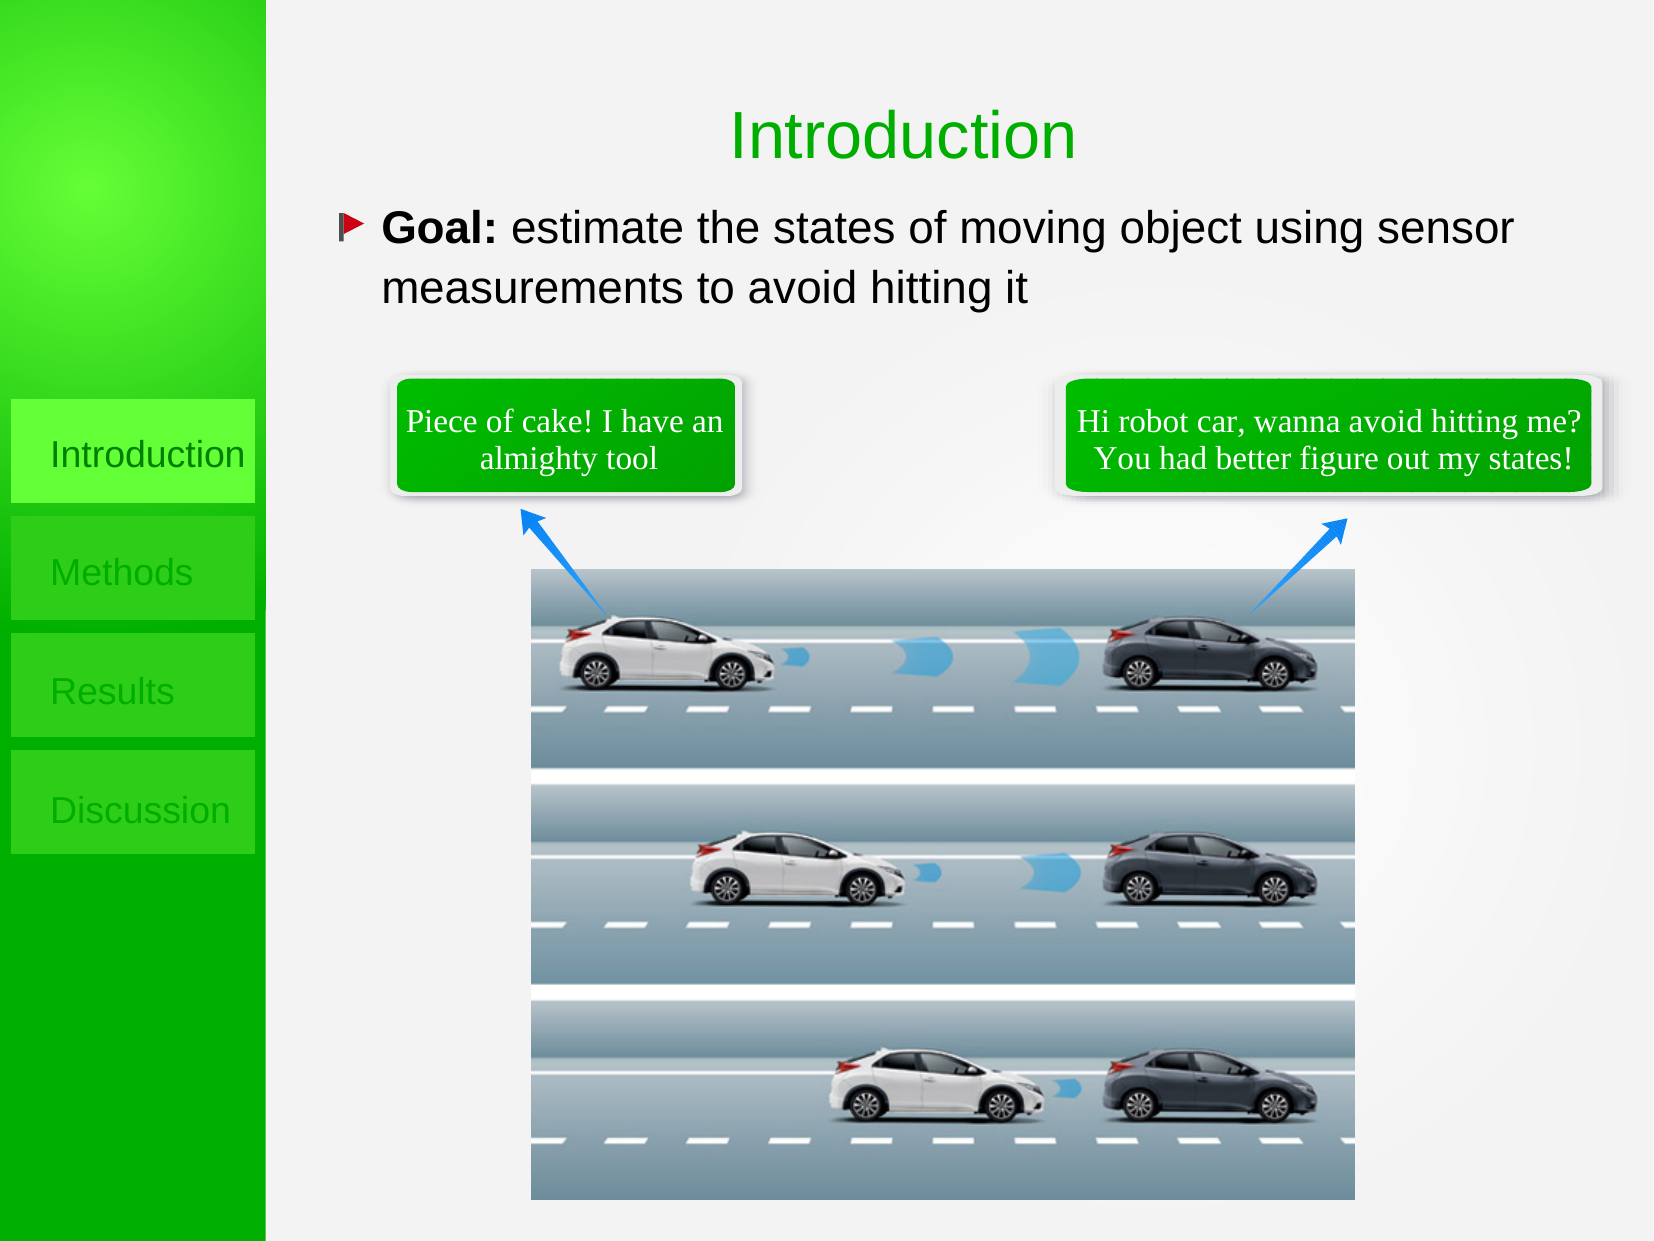

# Introduction
Goal: estimate the states of moving object using sensor measurements to avoid hitting it
Piece of cake! I have an
almighty tool
Hi robot car, wanna avoid hitting me?
You had better figure out my states!
Introduction
Methods
Results
Discussion